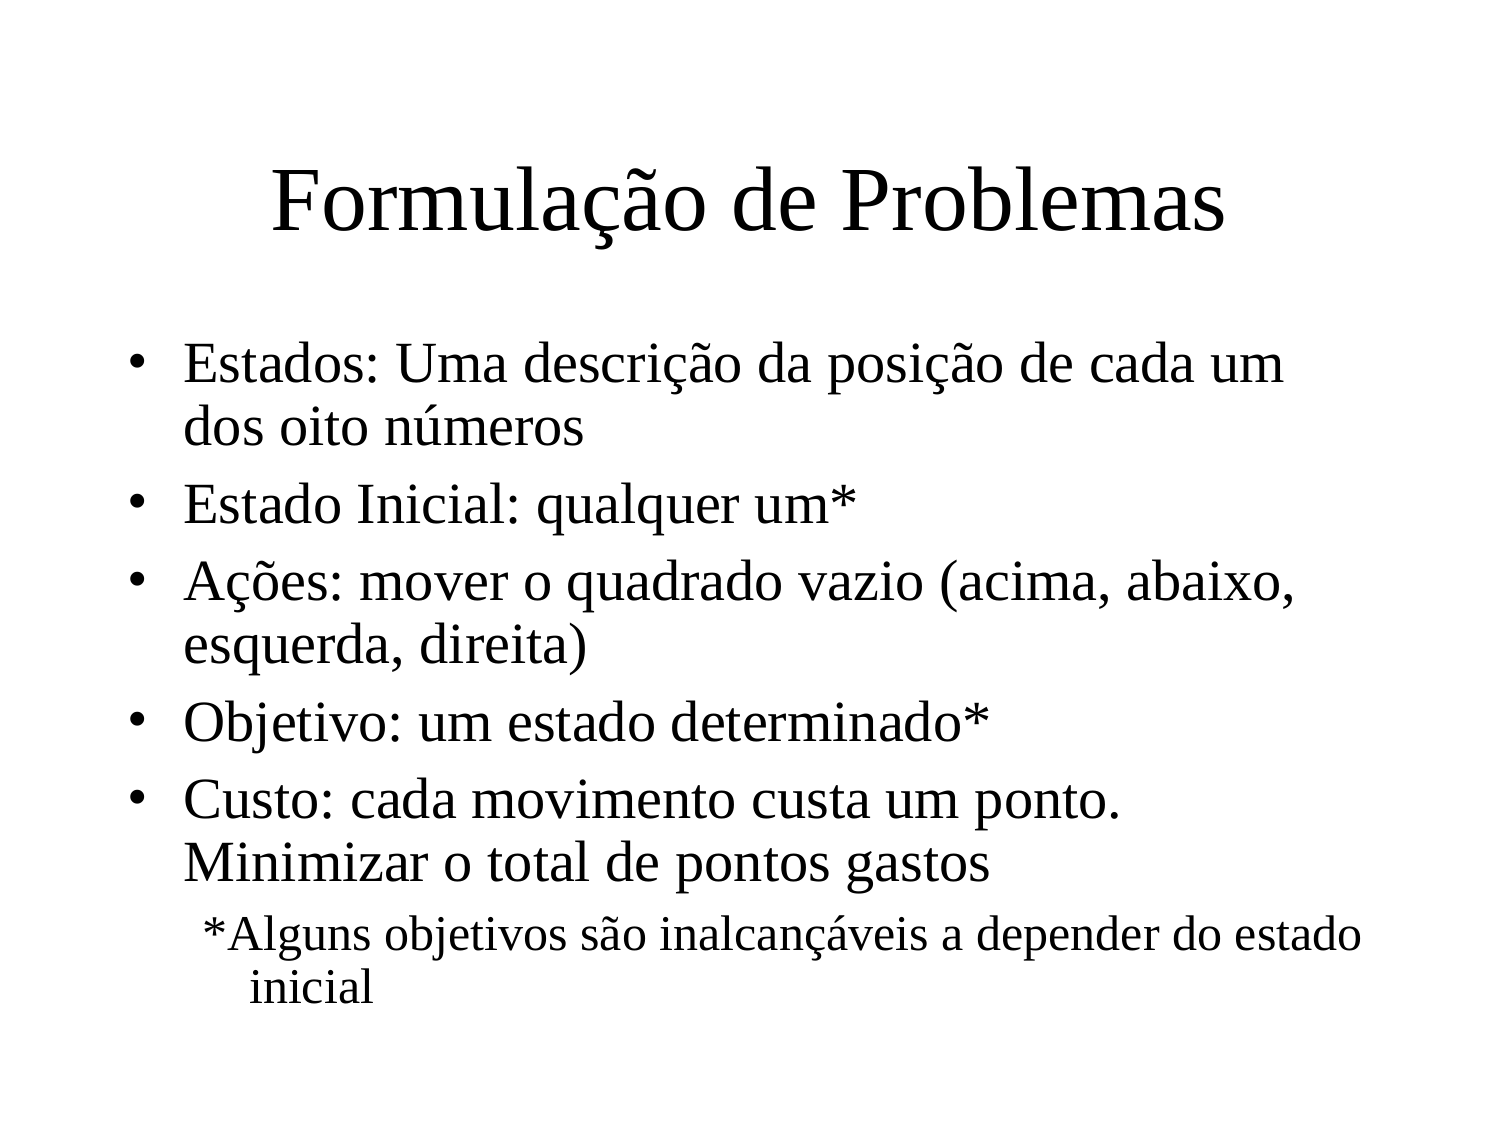

Formulação de Problemas
# Estados: Uma descrição da posição de cada um dos oito números
Estado Inicial: qualquer um*
Ações: mover o quadrado vazio (acima, abaixo, esquerda, direita)
Objetivo: um estado determinado*
Custo: cada movimento custa um ponto. Minimizar o total de pontos gastos
*Alguns objetivos são inalcançáveis a depender do estado inicial